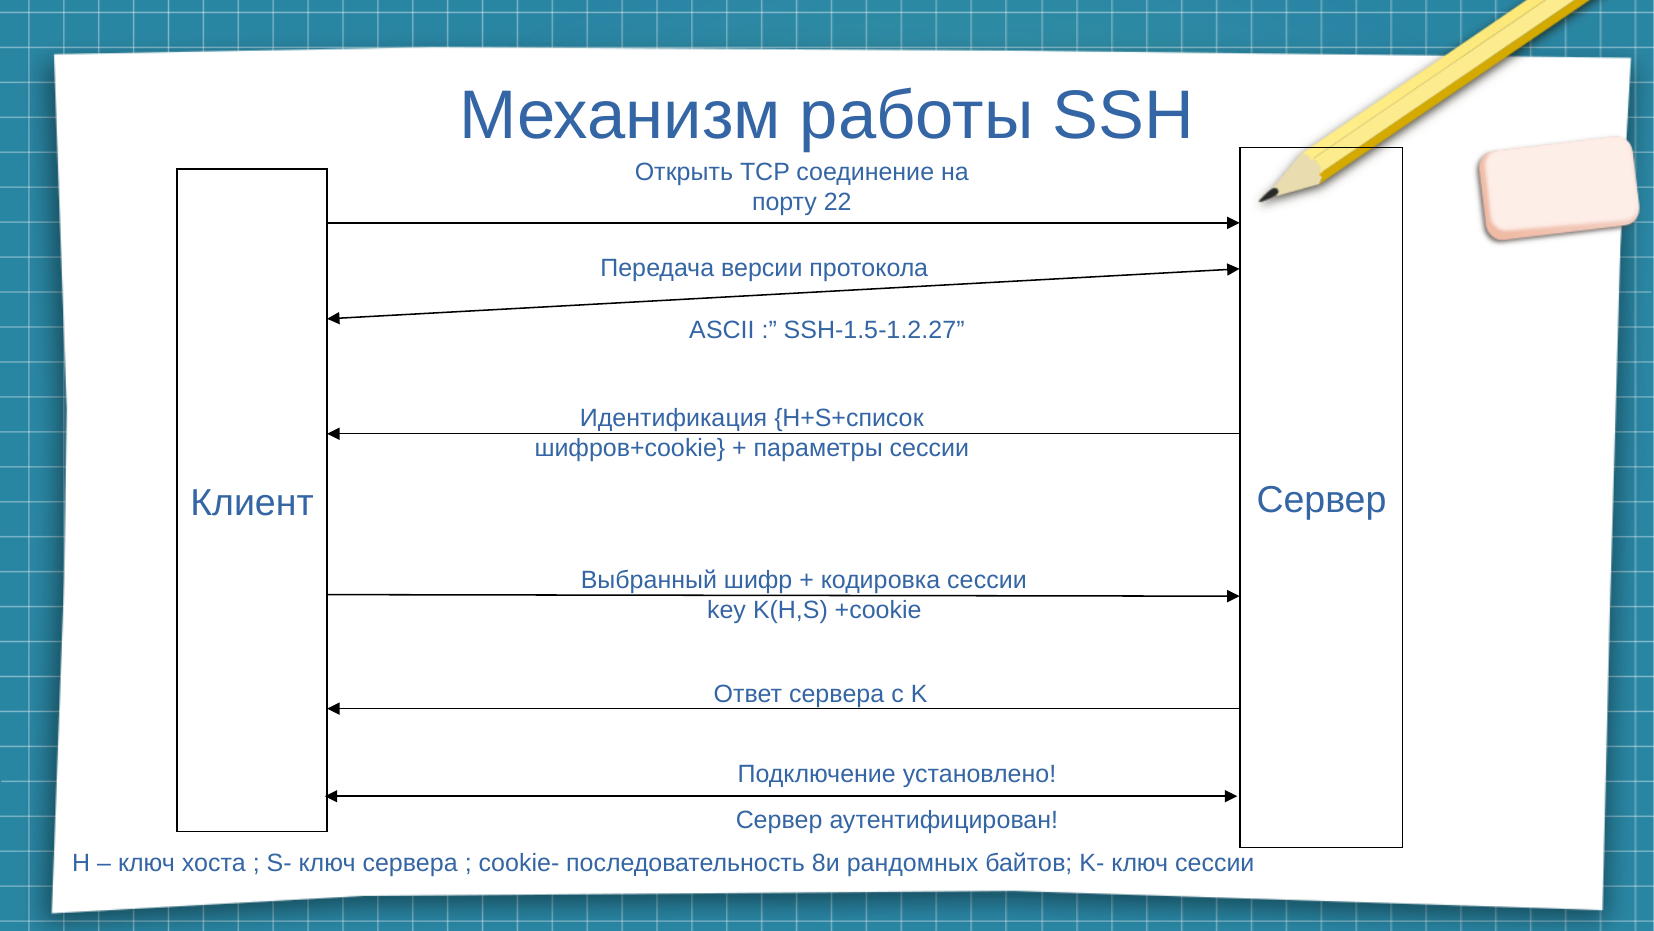

# Механизм работы SSH
Открыть TCP соединение на порту 22
Сервер
Клиент
Передача версии протокола
ASCII :” SSH-1.5-1.2.27”
Идентификация {H+S+список шифров+cookie} + параметры сессии
Выбранный шифр + кодировка сессии key K(H,S) +cookie
Ответ сервера с K
Подключение установлено!
Сервер аутентифицирован!
H – ключ хоста ; S- ключ сервера ; cookie- последовательность 8и рандомных байтов; K- ключ сессии